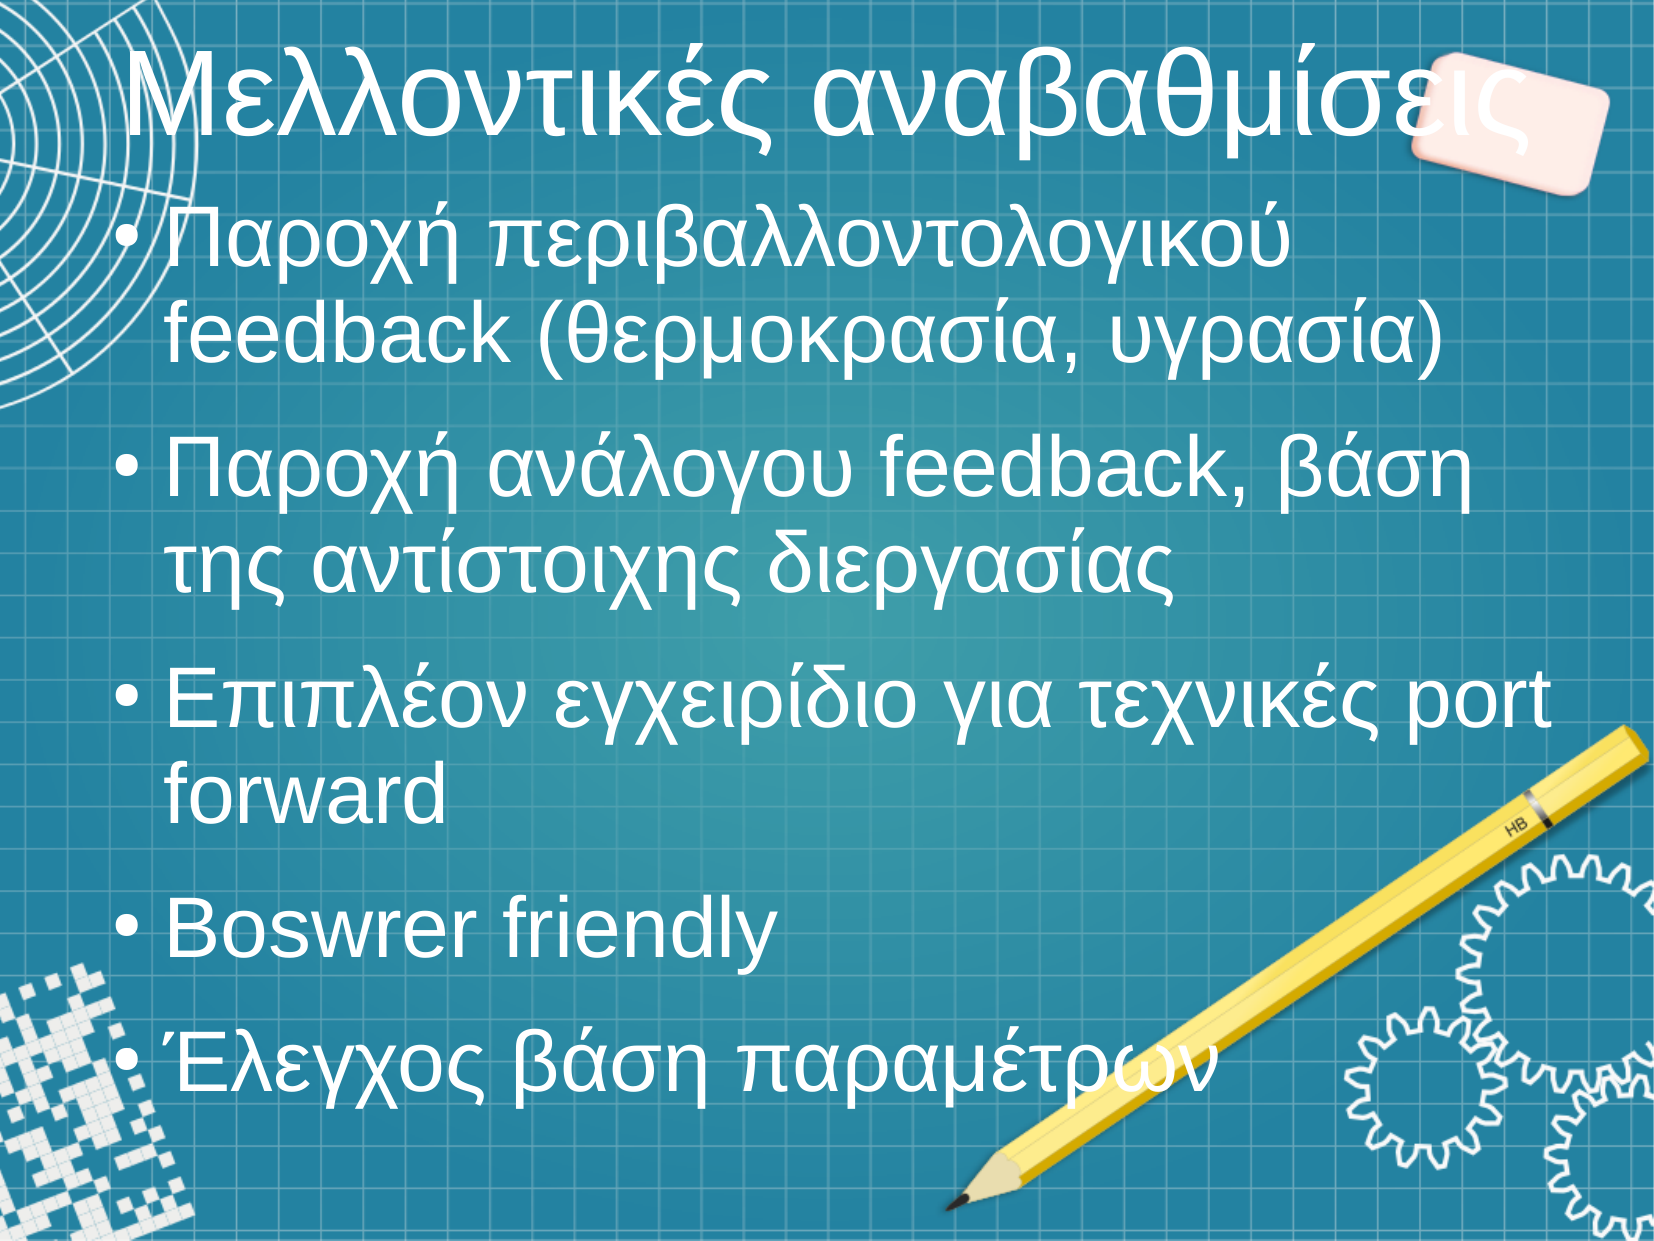

Μελλοντικές αναβαθμίσεις
# Παροχή περιβαλλοντολογικού feedback (θερμοκρασία, υγρασία)
Παροχή ανάλογου feedback, βάση της αντίστοιχης διεργασίας
Επιπλέον εγχειρίδιο για τεχνικές port forward
Boswrer friendly
Έλεγχος βάση παραμέτρων